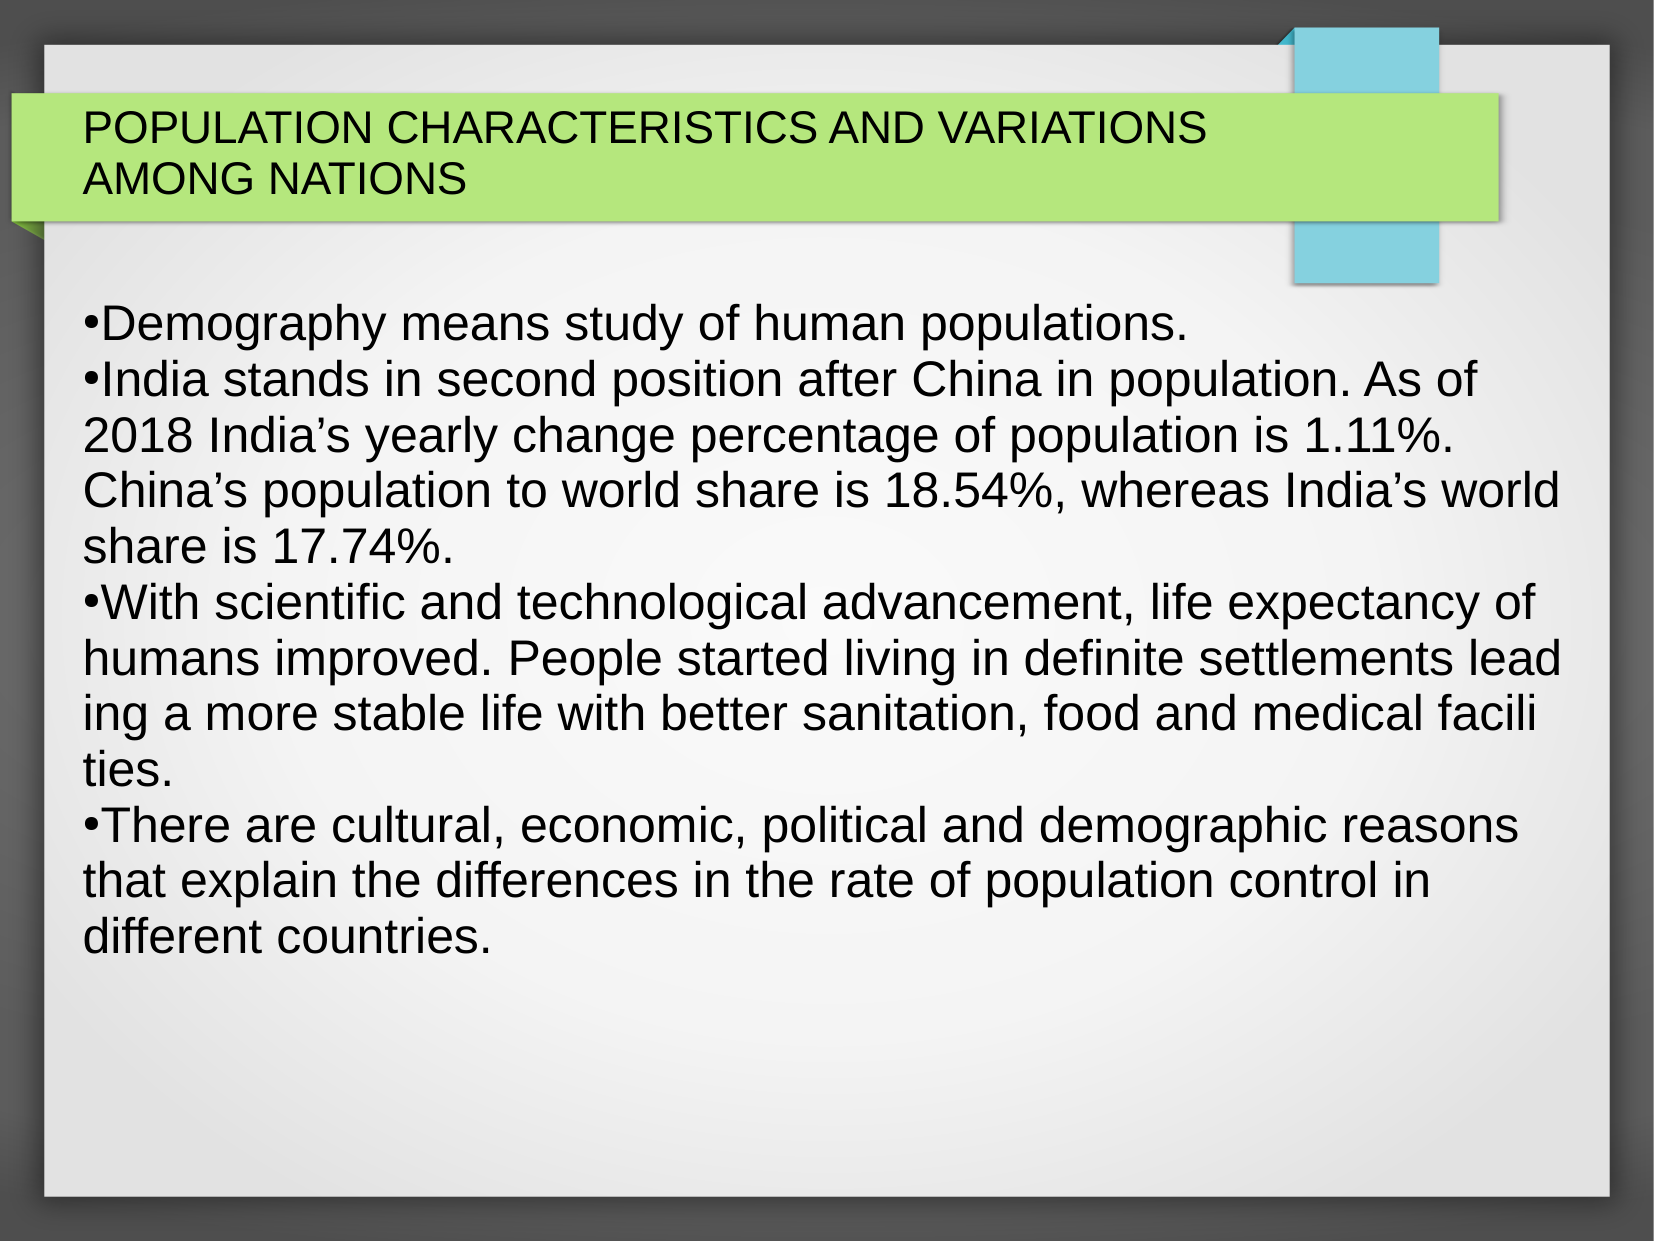

# POPULATION CHARACTERISTICS AND VARIATIONS AMONG NATIONS
Demography means study of human populations.
India stands in second position after China in population. As of 2018 India’s yearly change percentage of population is 1.11%. China’s population to world share is 18.54%, whereas India’s world share is 17.74%.
With scientific and technological advancement, life expectancy of humans improved. People started living in definite settlements lead ing a more stable life with better sanitation, food and medical facili ties.
There are cultural, economic, political and demographic reasons that explain the differences in the rate of population control in different countries.